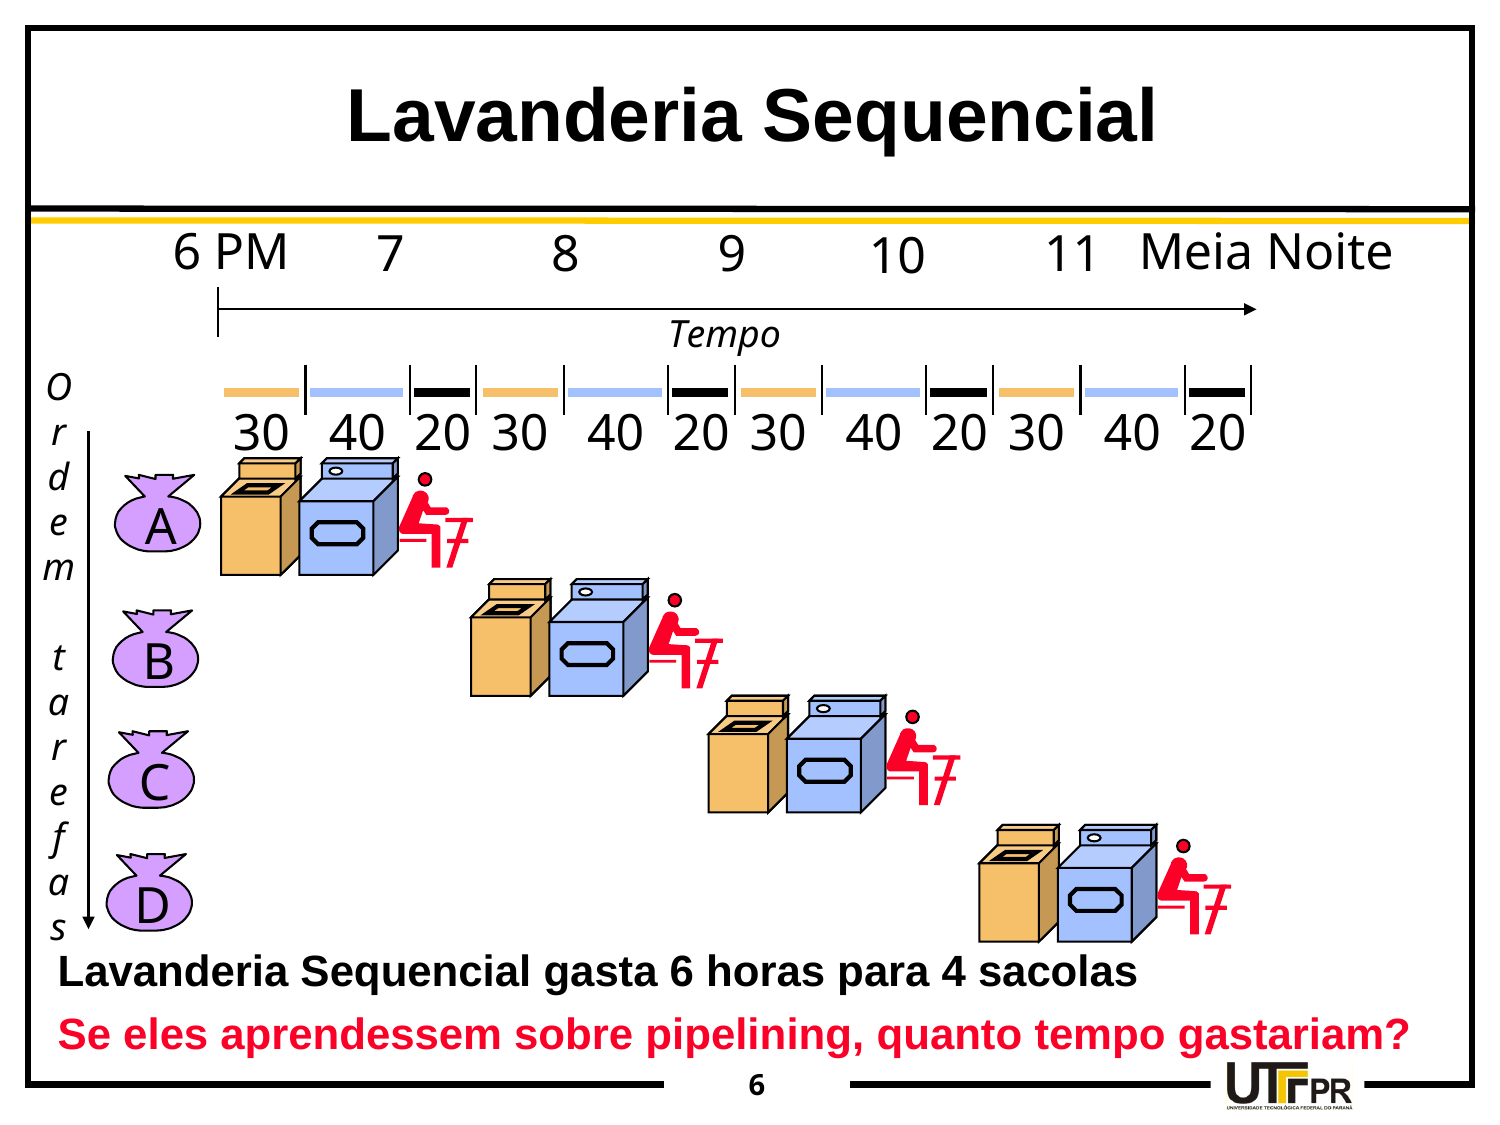

Lavanderia Sequencial
6 PM
Meia Noite
7
8
9
11
10
Tempo
O
r
d
e
m
t
a
r
e
f
a
s
30
40
20
30
40
20
30
40
20
30
40
20
A
B
C
D
# Lavanderia Sequencial gasta 6 horas para 4 sacolas
Se eles aprendessem sobre pipelining, quanto tempo gastariam?